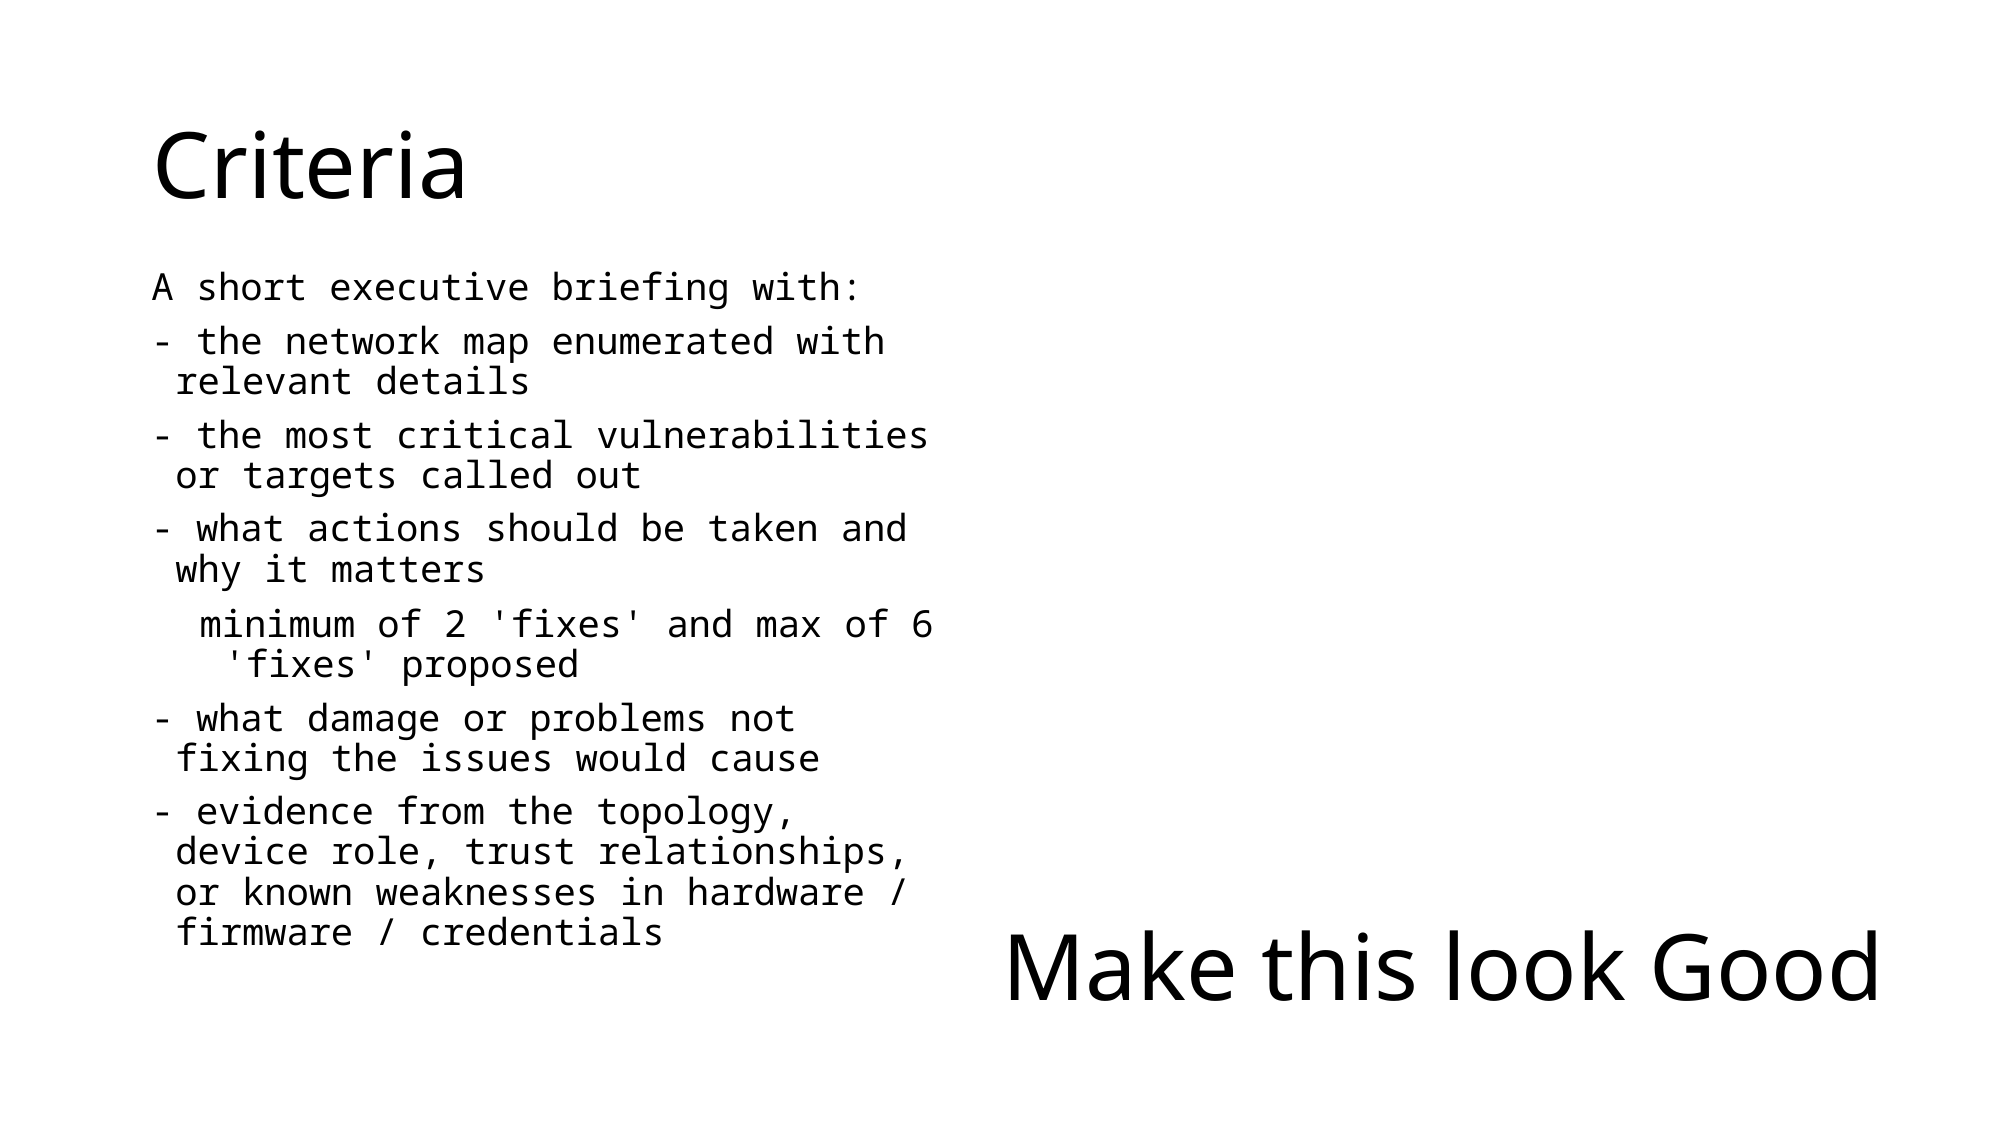

# Criteria
A short executive briefing with:
- the network map enumerated with relevant details
- the most critical vulnerabilities or targets called out
- what actions should be taken and why it matters
minimum of 2 'fixes' and max of 6 'fixes' proposed
- what damage or problems not fixing the issues would cause
- evidence from the topology, device role, trust relationships, or known weaknesses in hardware / firmware / credentials
Make this look Good